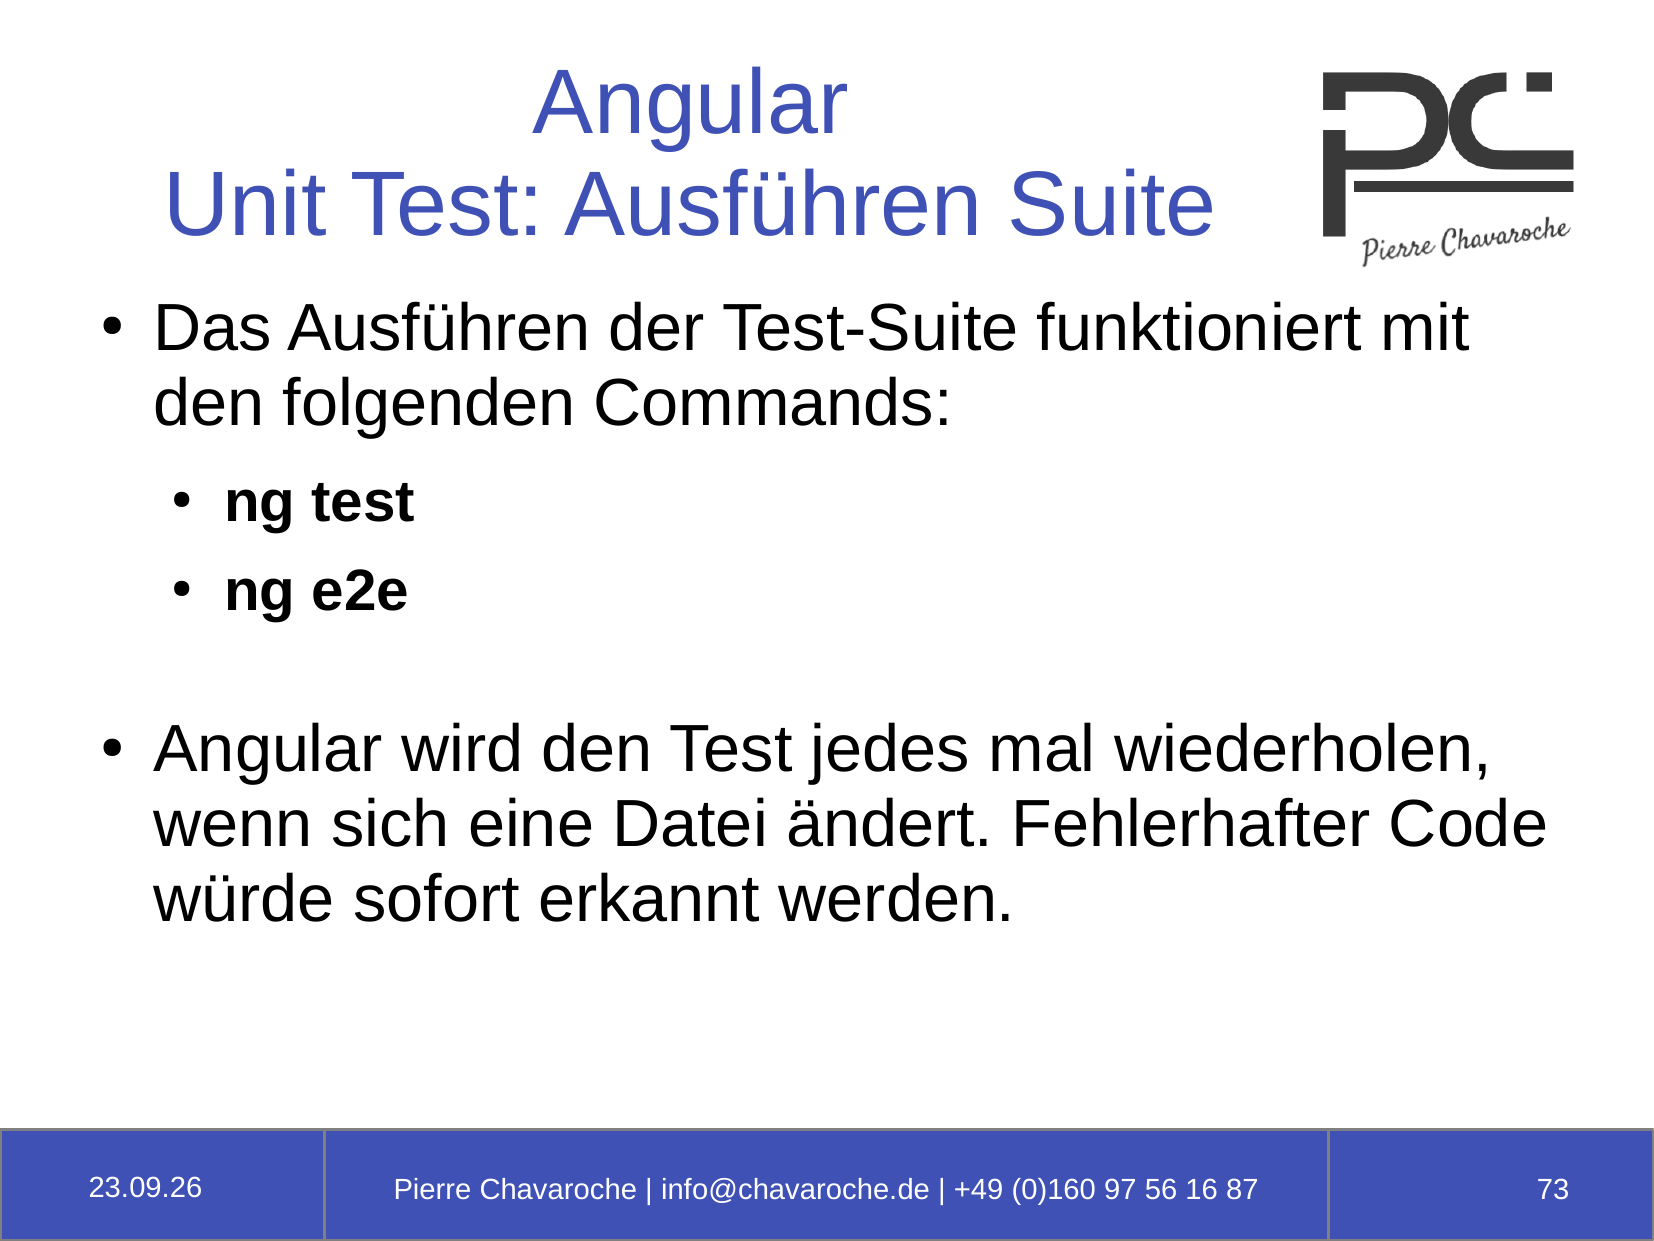

# Angular Unit Test: Ausführen Suite
Das Ausführen der Test-Suite funktioniert mit den folgenden Commands:
ng test
ng e2e
Angular wird den Test jedes mal wiederholen, wenn sich eine Datei ändert. Fehlerhafter Code würde sofort erkannt werden.
Pierre Chavaroche | info@chavaroche.de | +49 (0)160 97 56 16 87
73